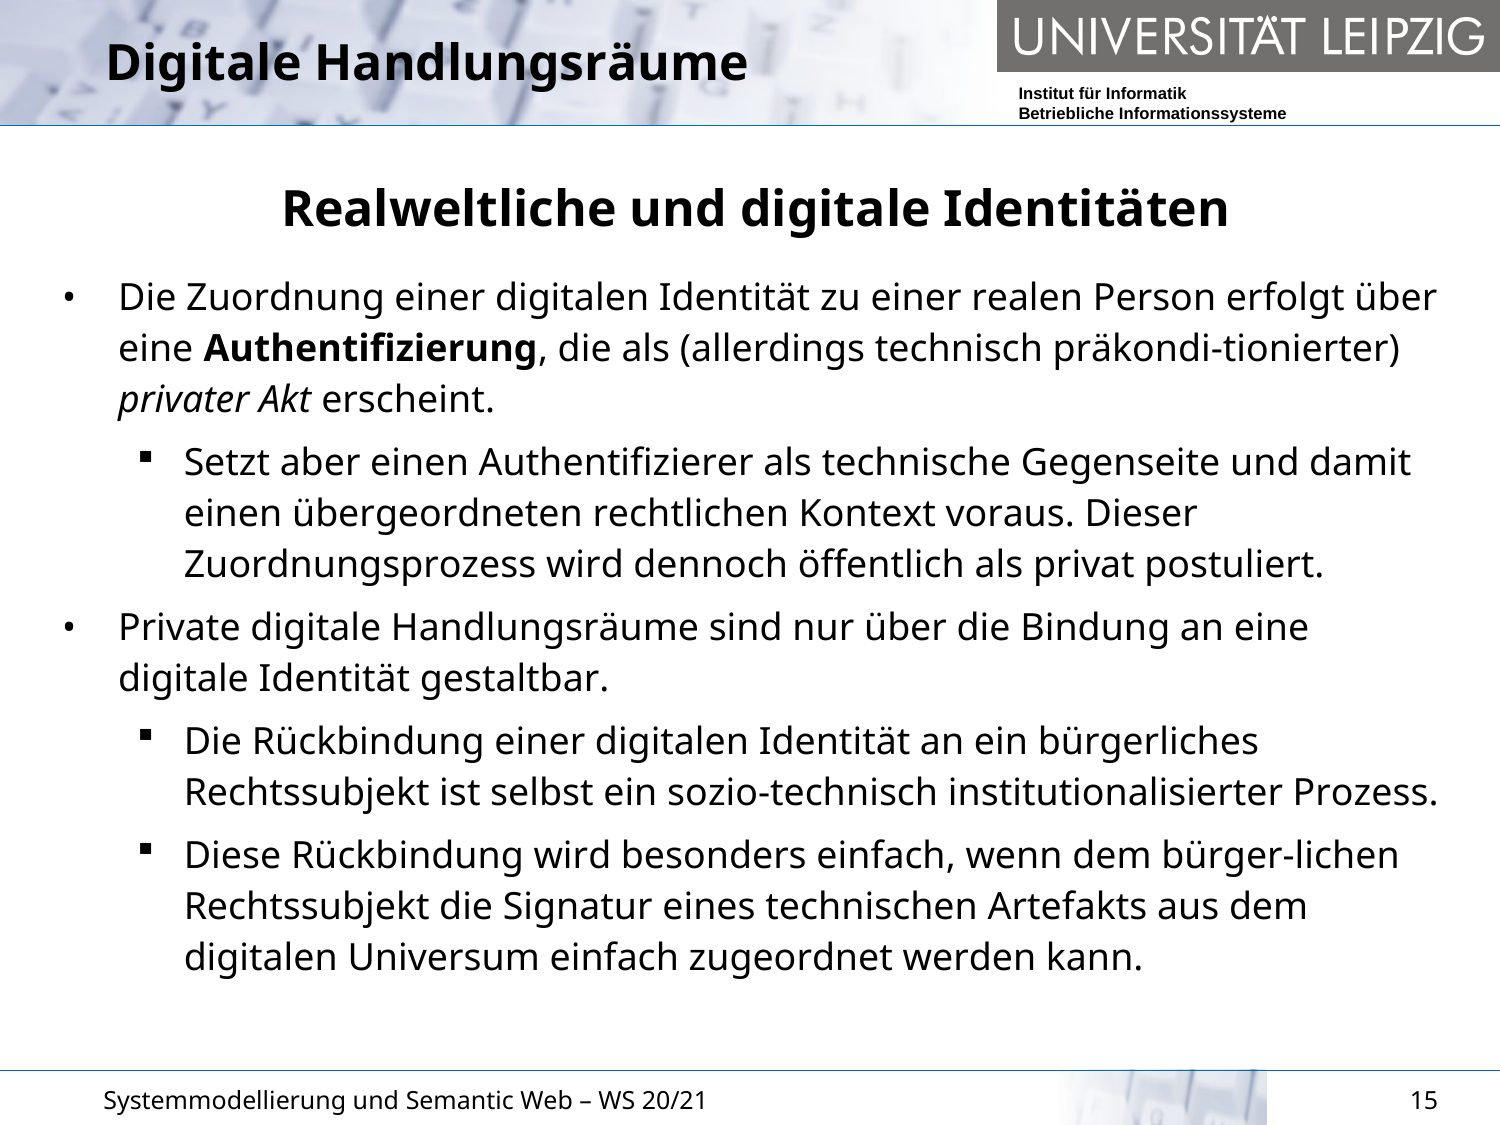

Digitale Handlungsräume
# Realweltliche und digitale Identitäten
Die Zuordnung einer digitalen Identität zu einer realen Person erfolgt über eine Authentifizierung, die als (allerdings technisch präkondi-tionierter) privater Akt erscheint.
Setzt aber einen Authentifizierer als technische Gegenseite und damit einen übergeordneten rechtlichen Kontext voraus. Dieser Zuordnungsprozess wird dennoch öffentlich als privat postuliert.
Private digitale Handlungsräume sind nur über die Bindung an eine digitale Identität gestaltbar.
Die Rückbindung einer digitalen Identität an ein bürgerliches Rechtssubjekt ist selbst ein sozio-technisch institutionalisierter Prozess.
Diese Rückbindung wird besonders einfach, wenn dem bürger-lichen Rechtssubjekt die Signatur eines technischen Artefakts aus dem digitalen Universum einfach zugeordnet werden kann.
Systemmodellierung und Semantic Web – WS 20/21
15